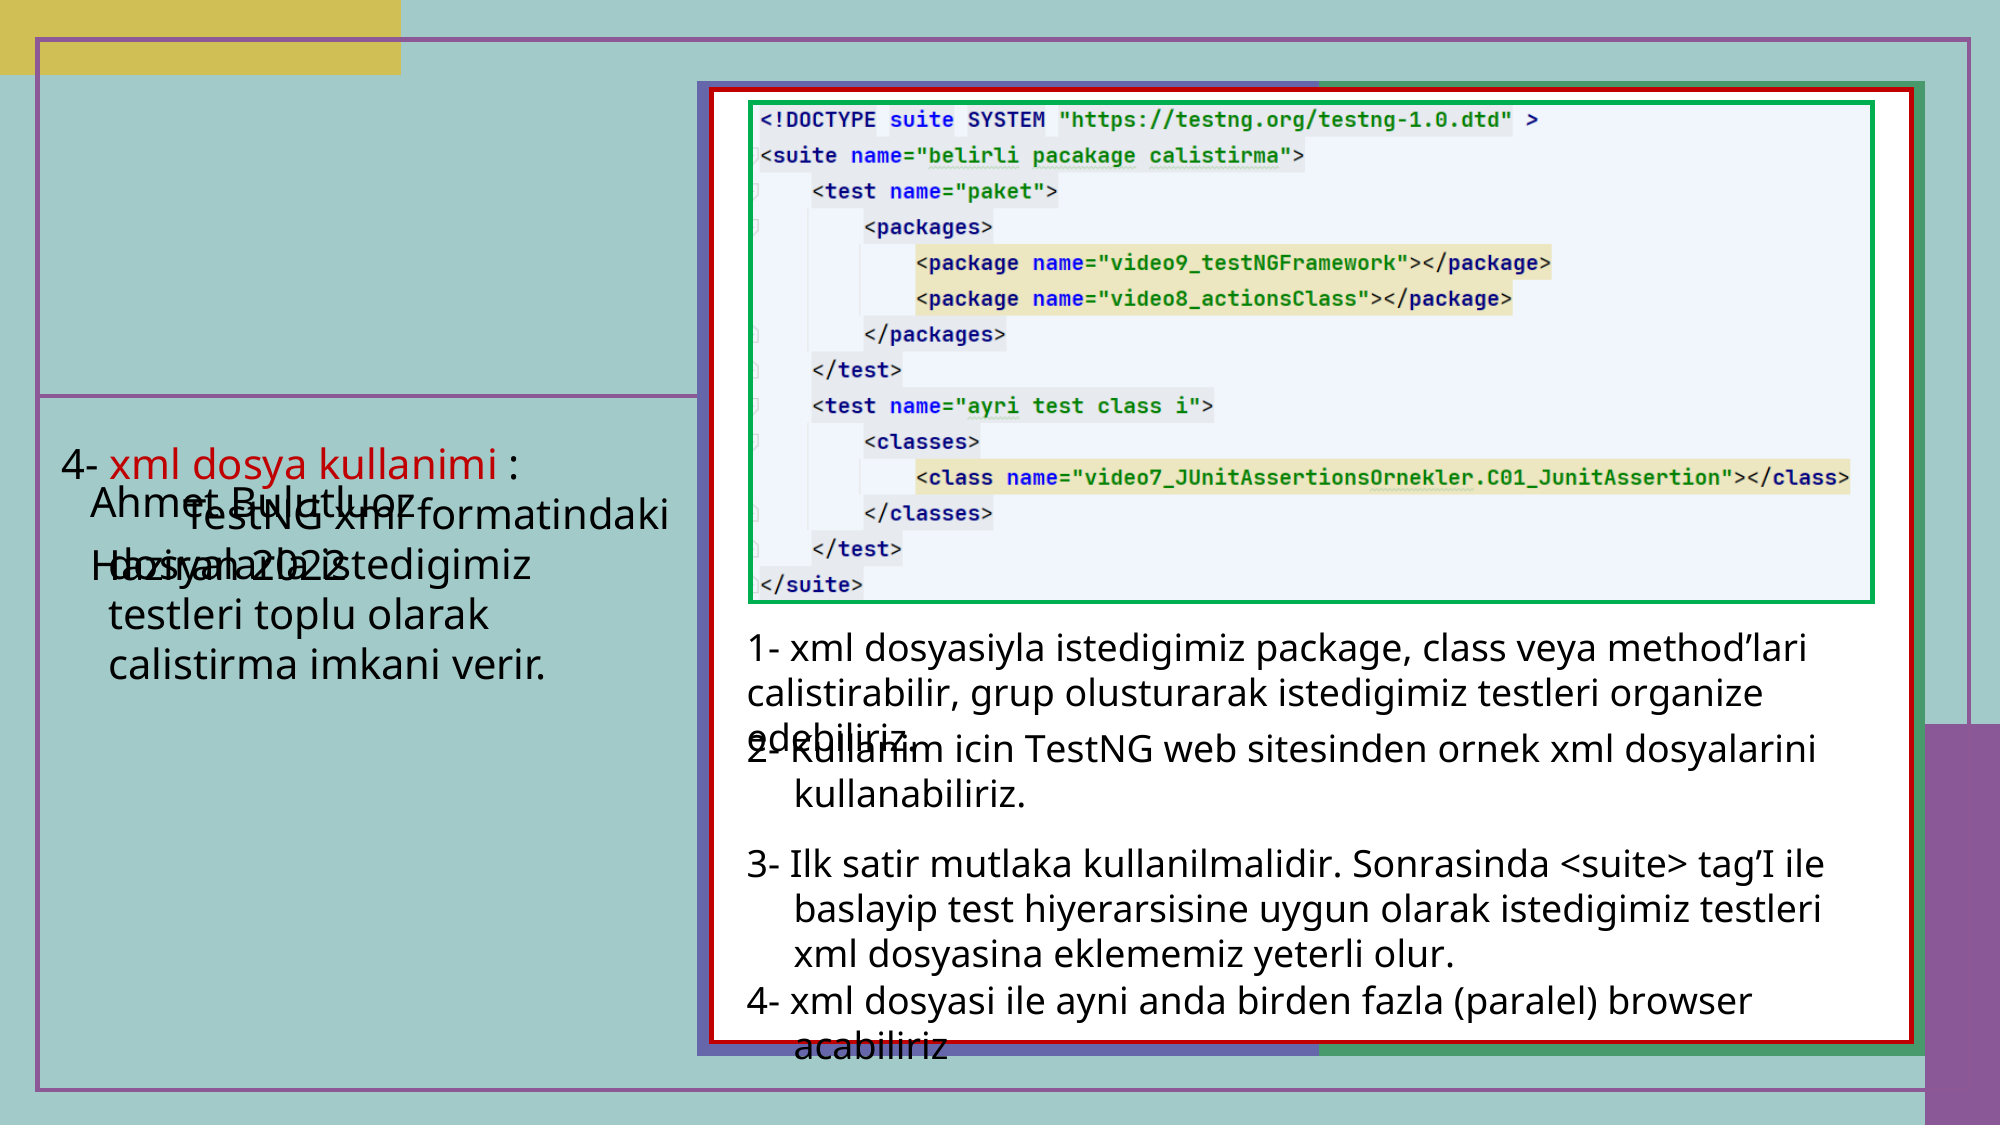

# TestNg Avantajlari
4- xml dosya kullanimi :
	TestNG xml formatindaki dosyalarla istedigimiz testleri toplu olarak calistirma imkani verir.
Ahmet Bulutluoz Haziran 2022
1- xml dosyasiyla istedigimiz package, class veya method’lari calistirabilir, grup olusturarak istedigimiz testleri organize edebiliriz.
2- Kullanim icin TestNG web sitesinden ornek xml dosyalarini kullanabiliriz.
3- Ilk satir mutlaka kullanilmalidir. Sonrasinda <suite> tag’I ile baslayip test hiyerarsisine uygun olarak istedigimiz testleri xml dosyasina eklememiz yeterli olur.
4- xml dosyasi ile ayni anda birden fazla (paralel) browser acabiliriz